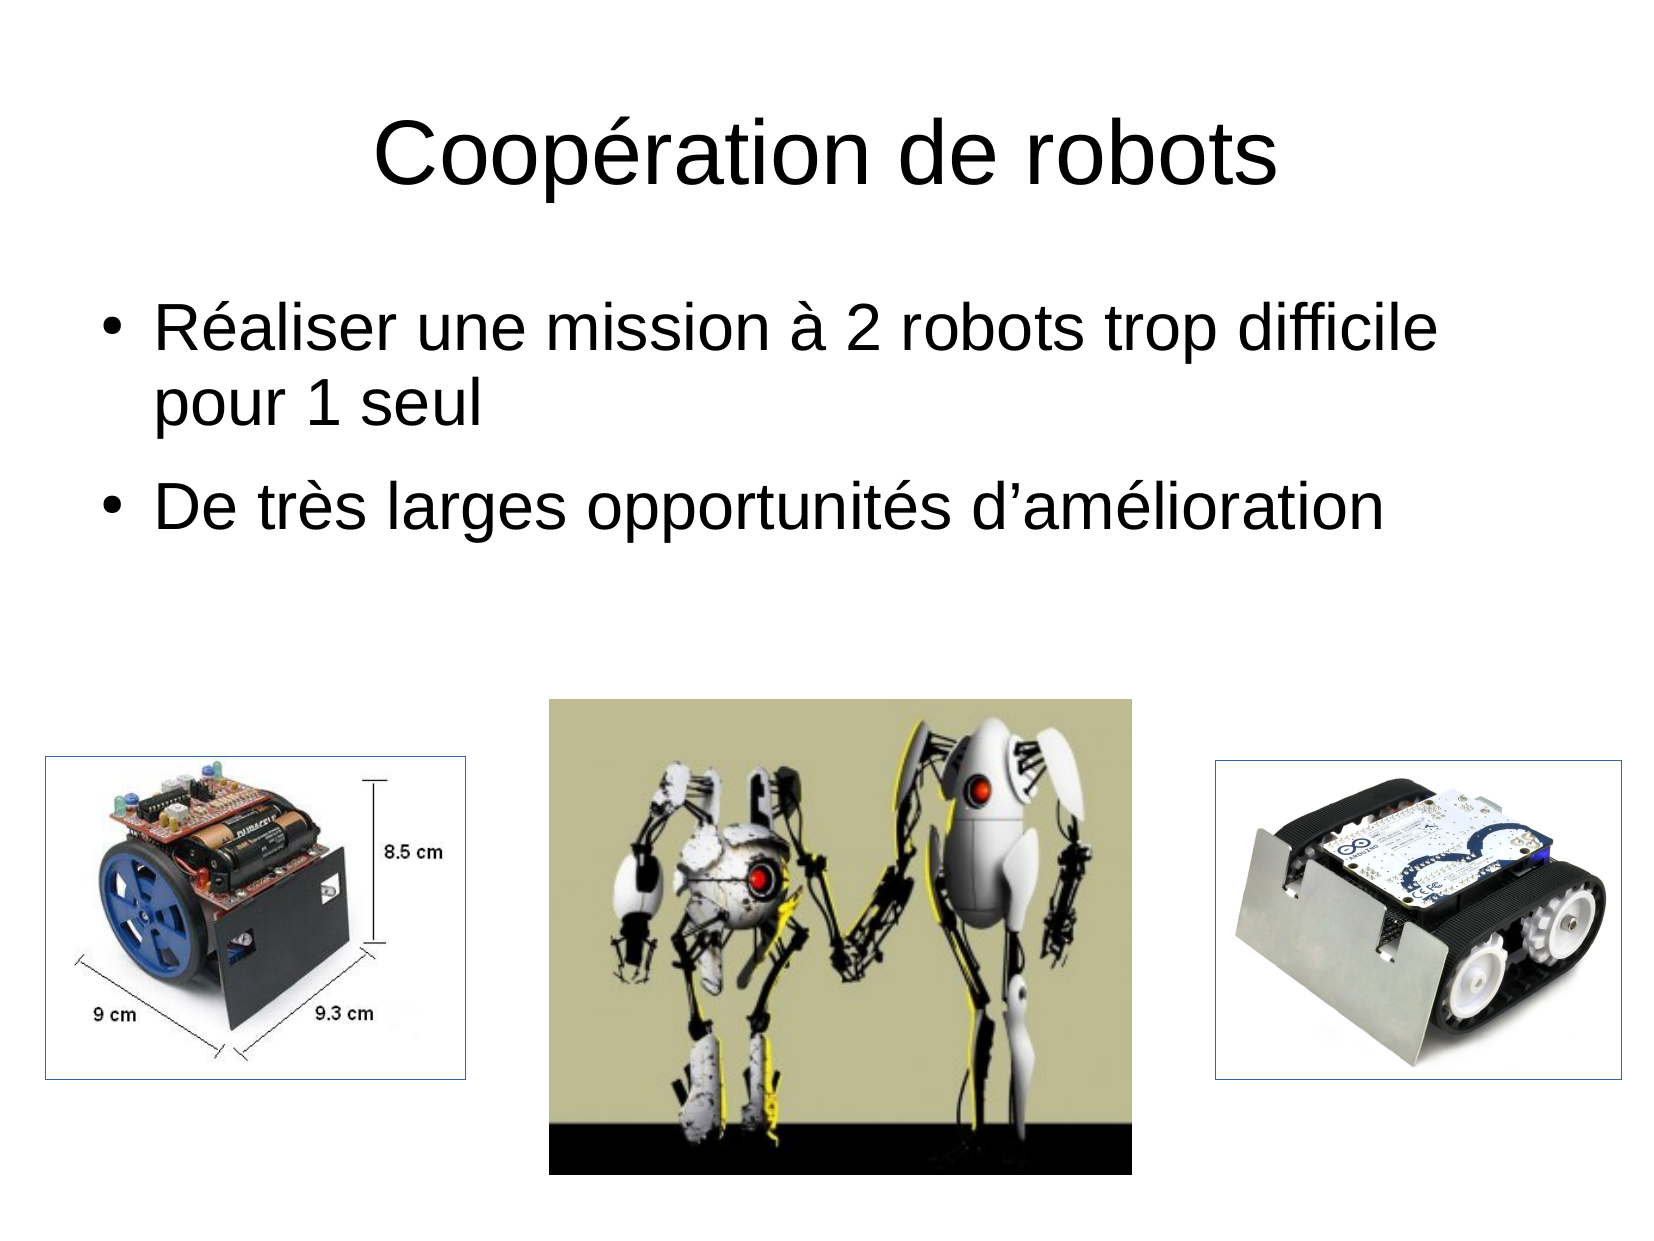

# Coopération de robots
Réaliser une mission à 2 robots trop difficile pour 1 seul
De très larges opportunités d’amélioration